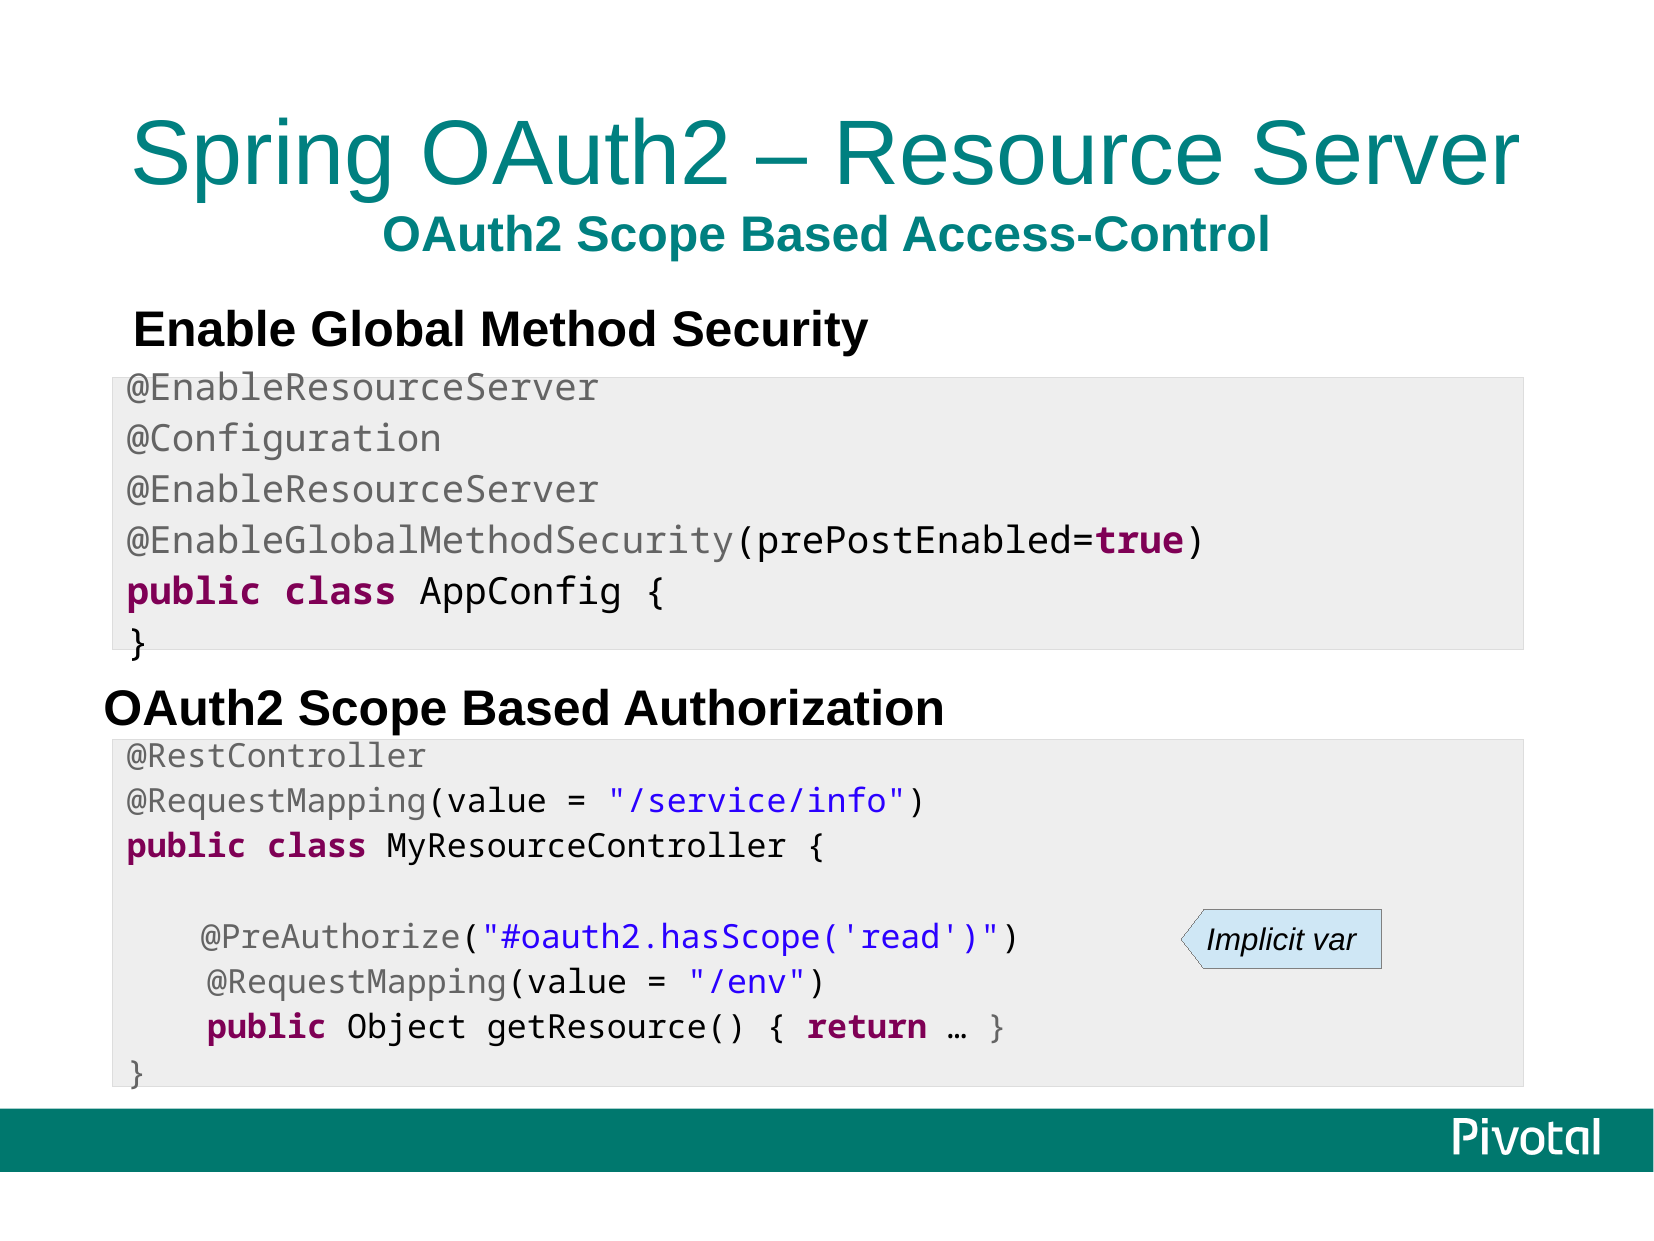

# Spring OAuth2 – Resource Server
OAuth2 Scope Based Access-Control
Enable Global Method Security
@EnableResourceServer
@Configuration
@EnableResourceServer
@EnableGlobalMethodSecurity(prePostEnabled=true)
public class AppConfig {
}
OAuth2 Scope Based Authorization
@RestController
@RequestMapping(value = "/service/info")
public class MyResourceController {
	@PreAuthorize("#oauth2.hasScope('read')")
 @RequestMapping(value = "/env")
 public Object getResource() { return … }
}
Implicit var